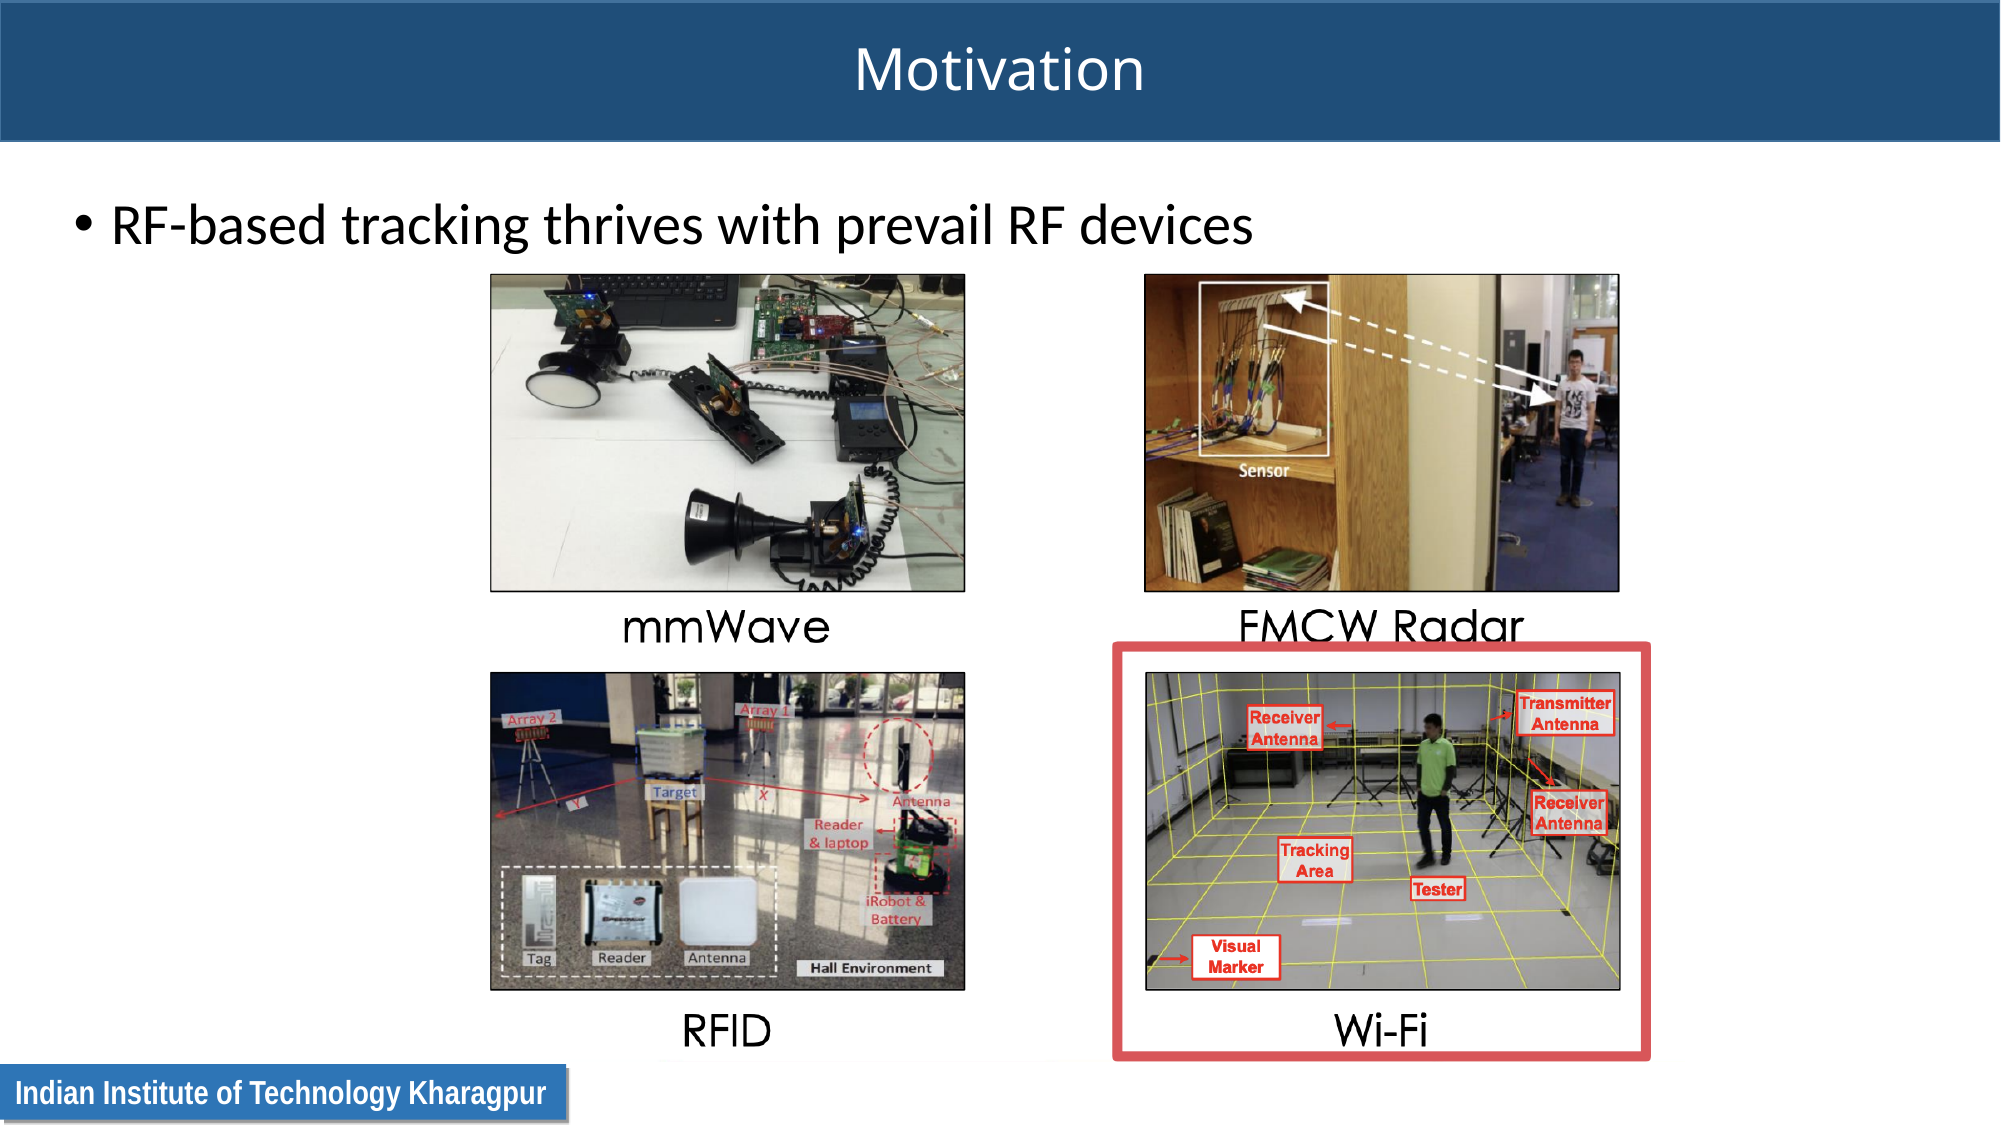

Motivation
# RF-based tracking thrives with prevail RF devices